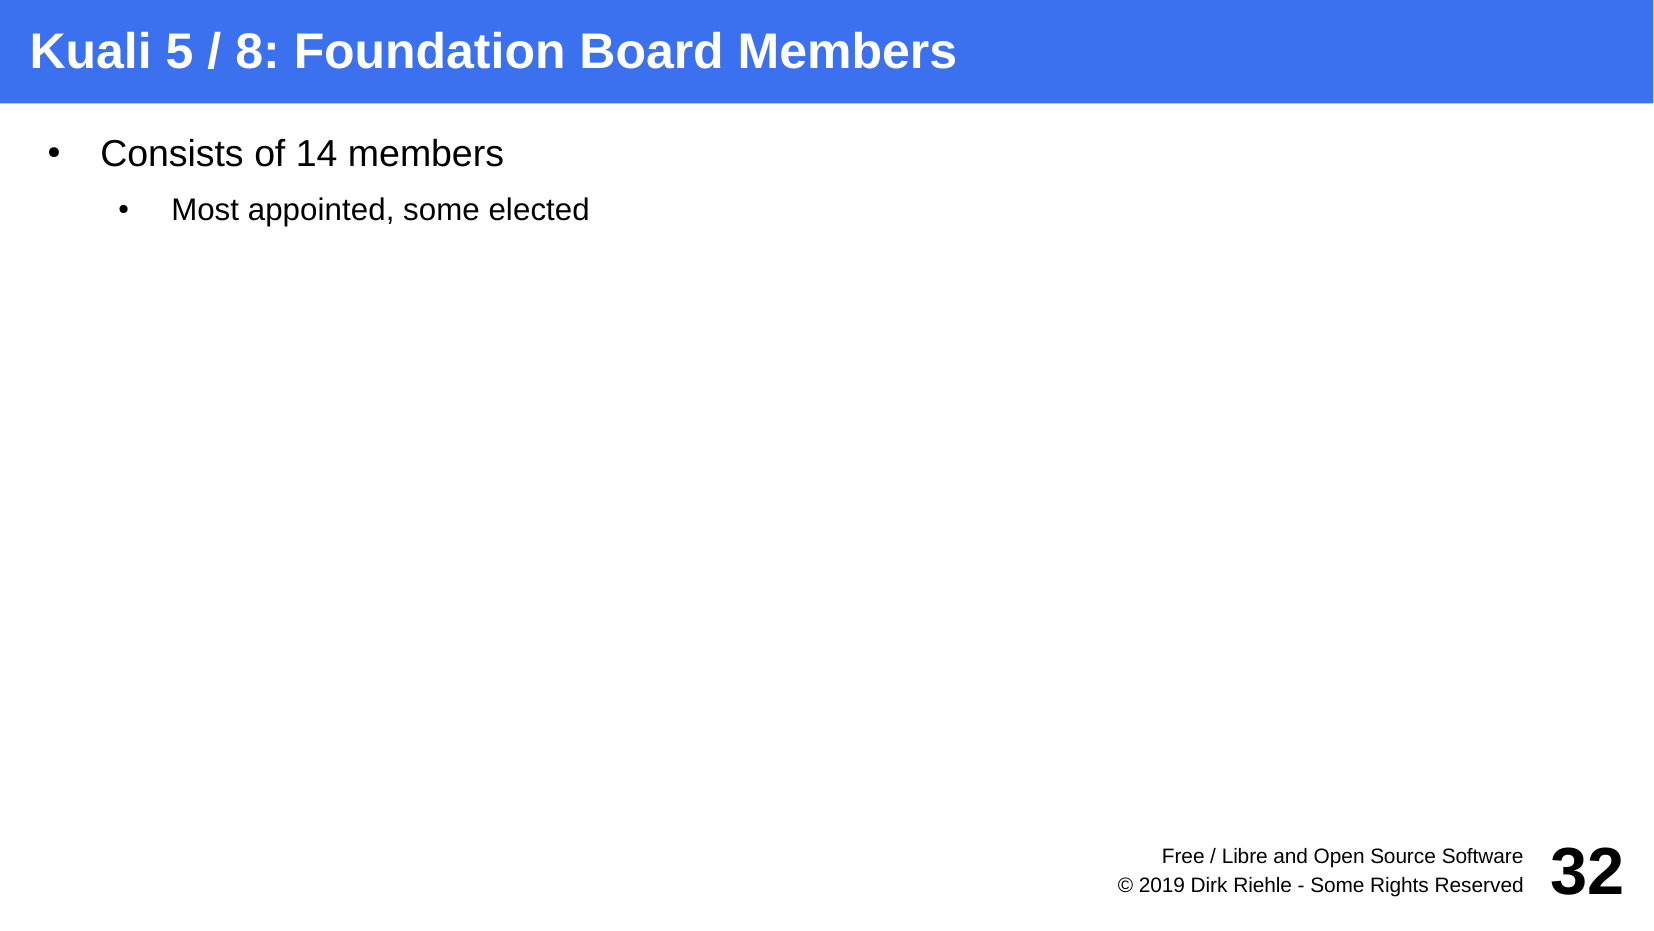

# Kuali 5 / 8: Foundation Board Members
Consists of 14 members
Most appointed, some elected
Free / Libre and Open Source Software
32
© 2019 Dirk Riehle - Some Rights Reserved